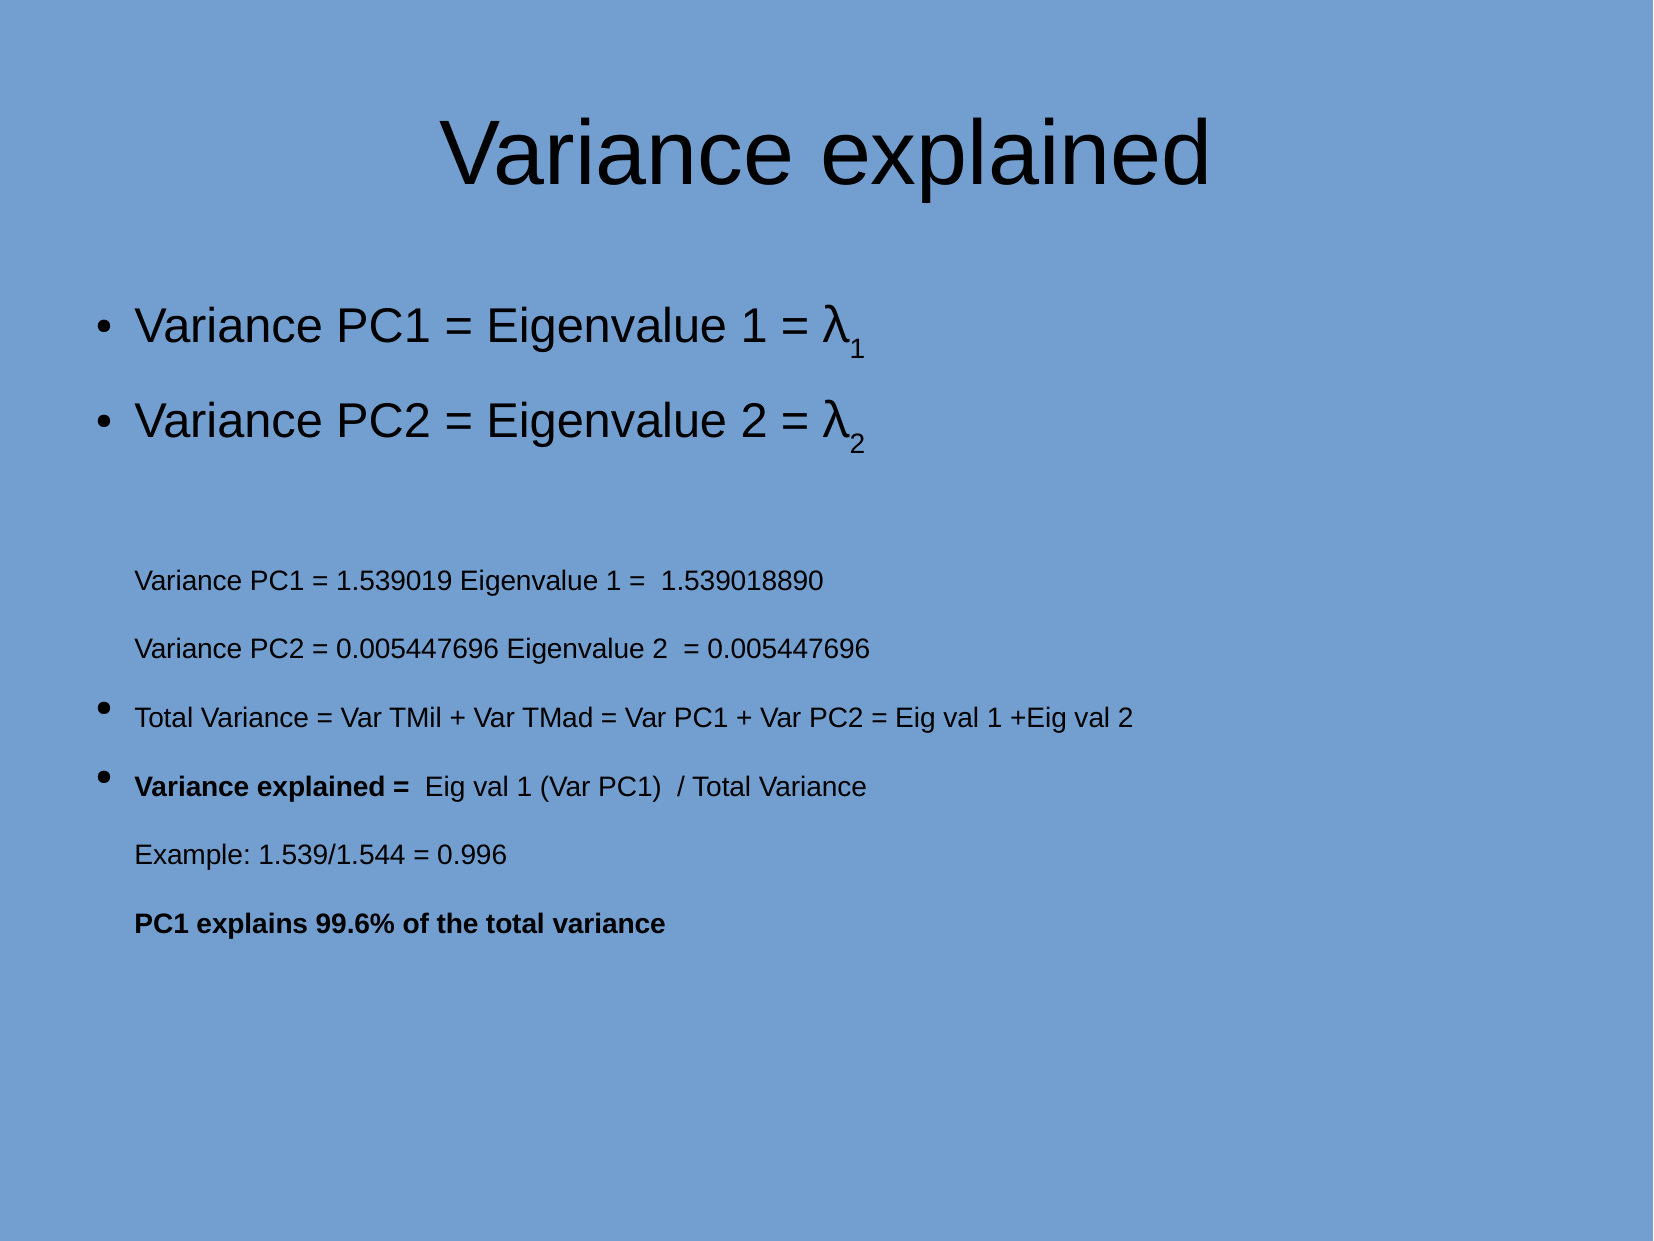

# Variance explained
Variance PC1 = Eigenvalue 1 = λ1
Variance PC2 = Eigenvalue 2 = λ2
Variance PC1 = 1.539019 Eigenvalue 1 = 1.539018890
Variance PC2 = 0.005447696 Eigenvalue 2 = 0.005447696
Total Variance = Var TMil + Var TMad = Var PC1 + Var PC2 = Eig val 1 +Eig val 2
Variance explained = Eig val 1 (Var PC1) / Total Variance
Example: 1.539/1.544 = 0.996
PC1 explains 99.6% of the total variance